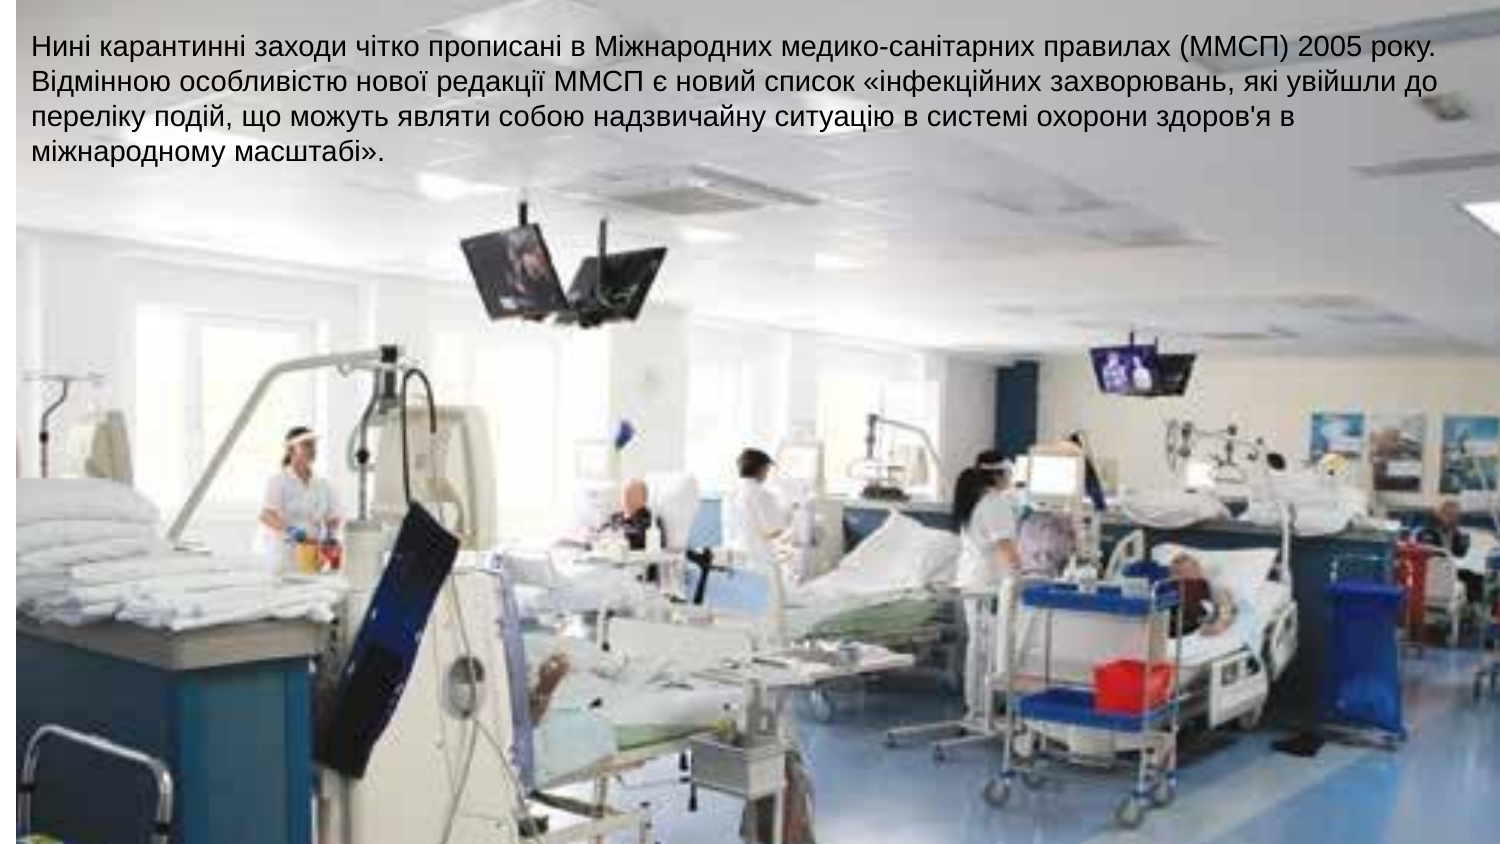

Нині карантинні заходи чітко прописані в Міжнародних медико-санітарних правилах (ММСП) 2005 року. Відмінною особливістю нової редакції ММСП є новий список «інфекційних захворювань, які увійшли до переліку подій, що можуть являти собою надзвичайну ситуацію в системі охорони здоров'я в міжнародному масштабі».